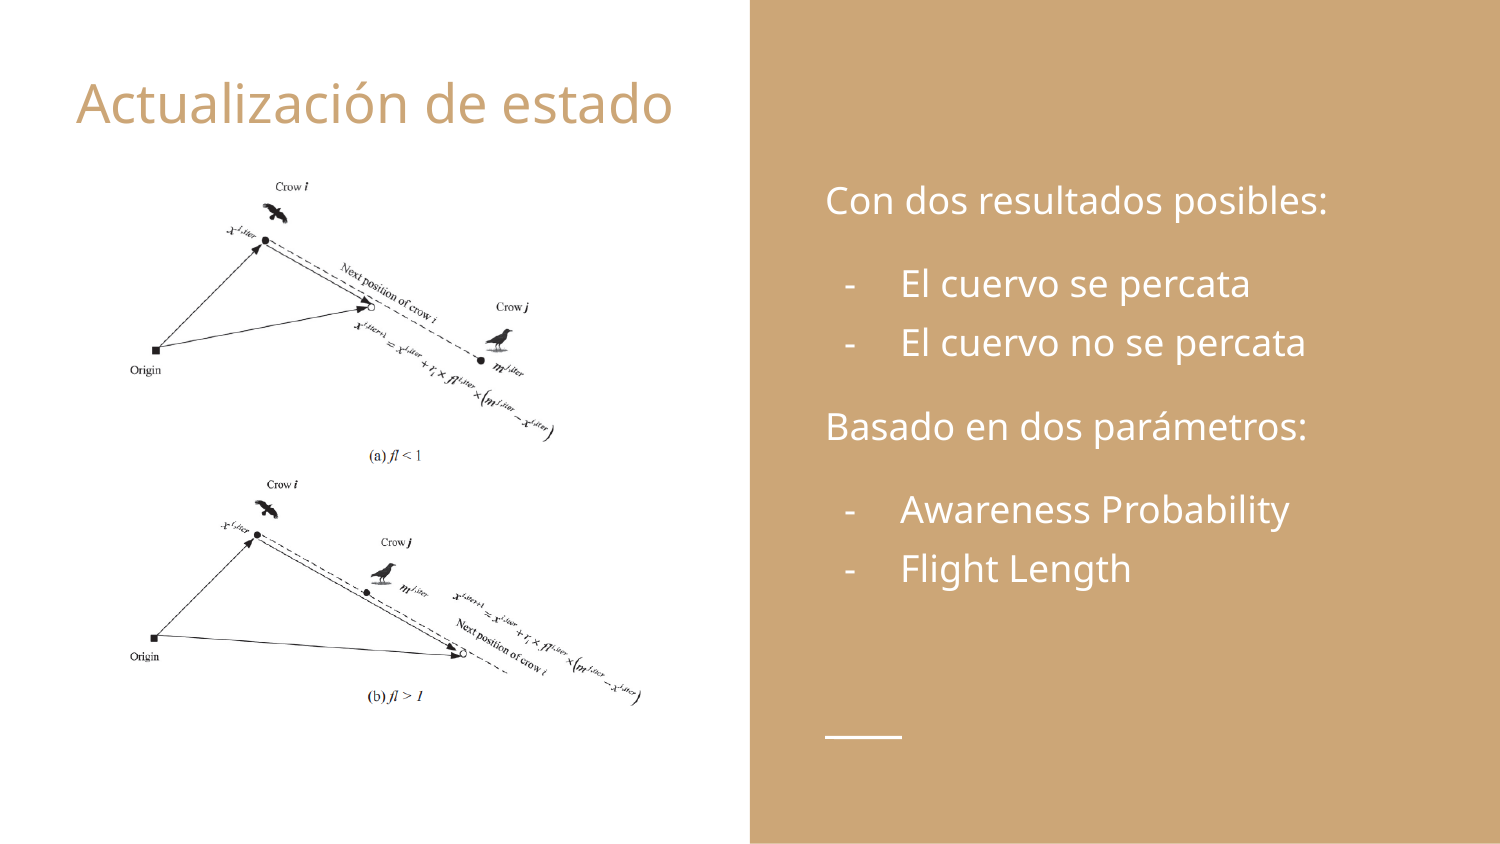

# Actualización de estado
Con dos resultados posibles:
El cuervo se percata
El cuervo no se percata
Basado en dos parámetros:
Awareness Probability
Flight Length